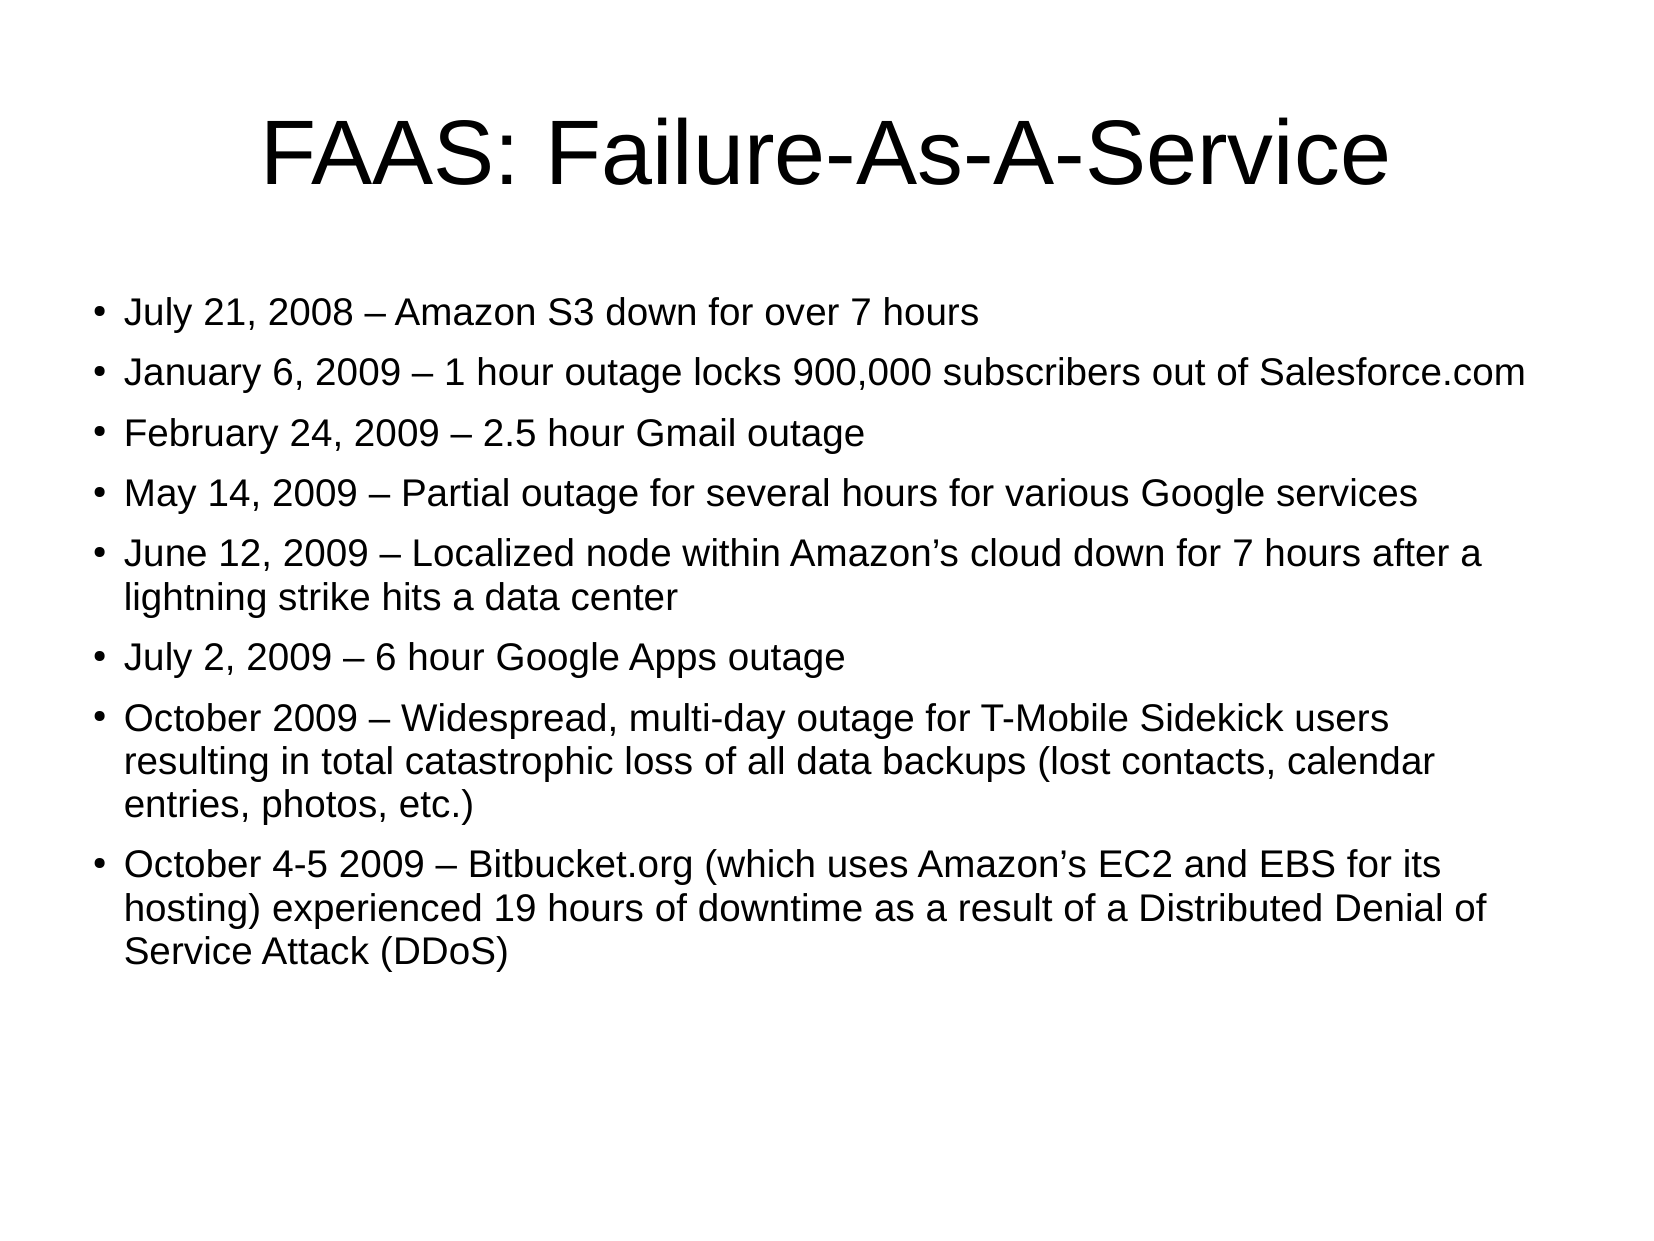

# FAAS: Failure-As-A-Service
July 21, 2008 – Amazon S3 down for over 7 hours
January 6, 2009 – 1 hour outage locks 900,000 subscribers out of Salesforce.com
February 24, 2009 – 2.5 hour Gmail outage
May 14, 2009 – Partial outage for several hours for various Google services
June 12, 2009 – Localized node within Amazon’s cloud down for 7 hours after a lightning strike hits a data center
July 2, 2009 – 6 hour Google Apps outage
October 2009 – Widespread, multi-day outage for T-Mobile Sidekick users resulting in total catastrophic loss of all data backups (lost contacts, calendar entries, photos, etc.)
October 4-5 2009 – Bitbucket.org (which uses Amazon’s EC2 and EBS for its hosting) experienced 19 hours of downtime as a result of a Distributed Denial of Service Attack (DDoS)